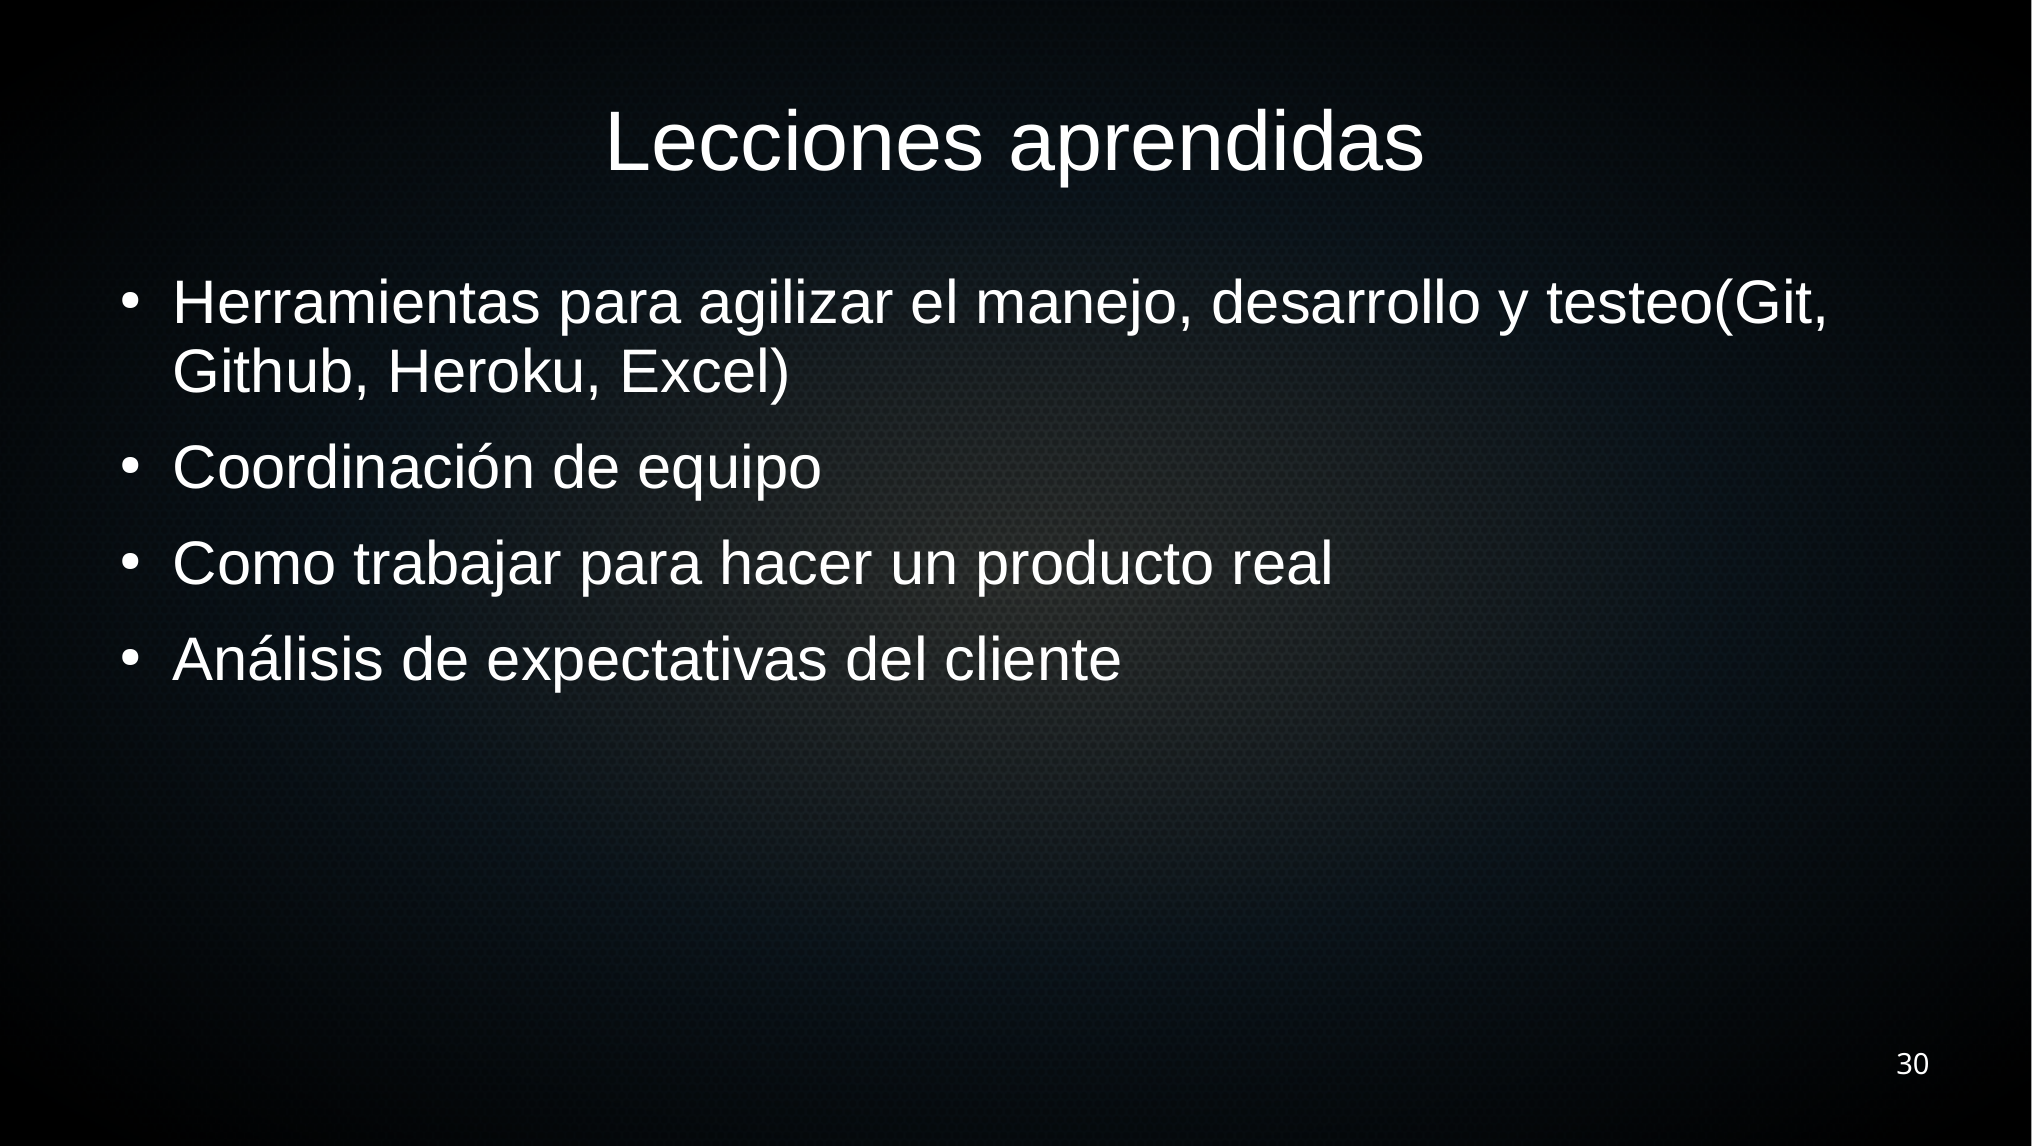

# Lecciones aprendidas
Herramientas para agilizar el manejo, desarrollo y testeo(Git, Github, Heroku, Excel)
Coordinación de equipo
Como trabajar para hacer un producto real
Análisis de expectativas del cliente
30